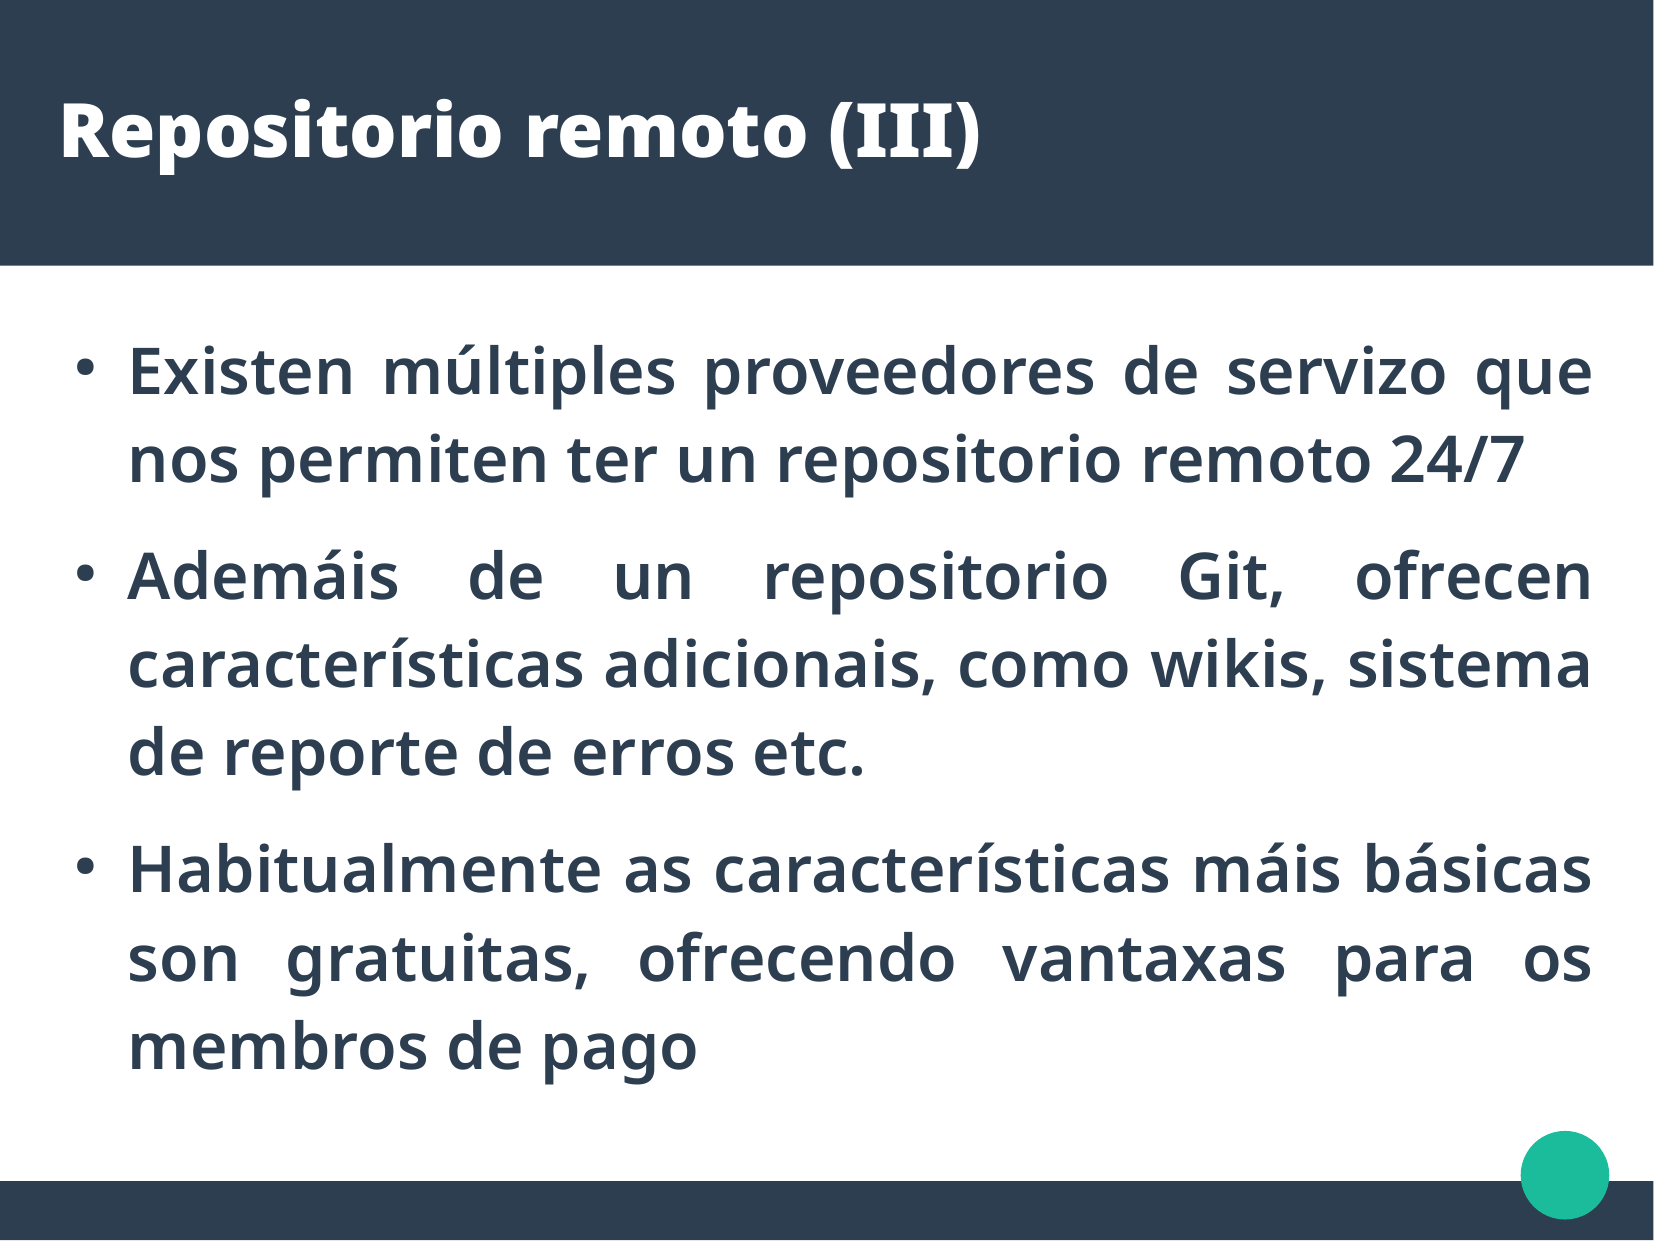

# Repositorio remoto (III)
Existen múltiples proveedores de servizo que nos permiten ter un repositorio remoto 24/7
Ademáis de un repositorio Git, ofrecen características adicionais, como wikis, sistema de reporte de erros etc.
Habitualmente as características máis básicas son gratuitas, ofrecendo vantaxas para os membros de pago